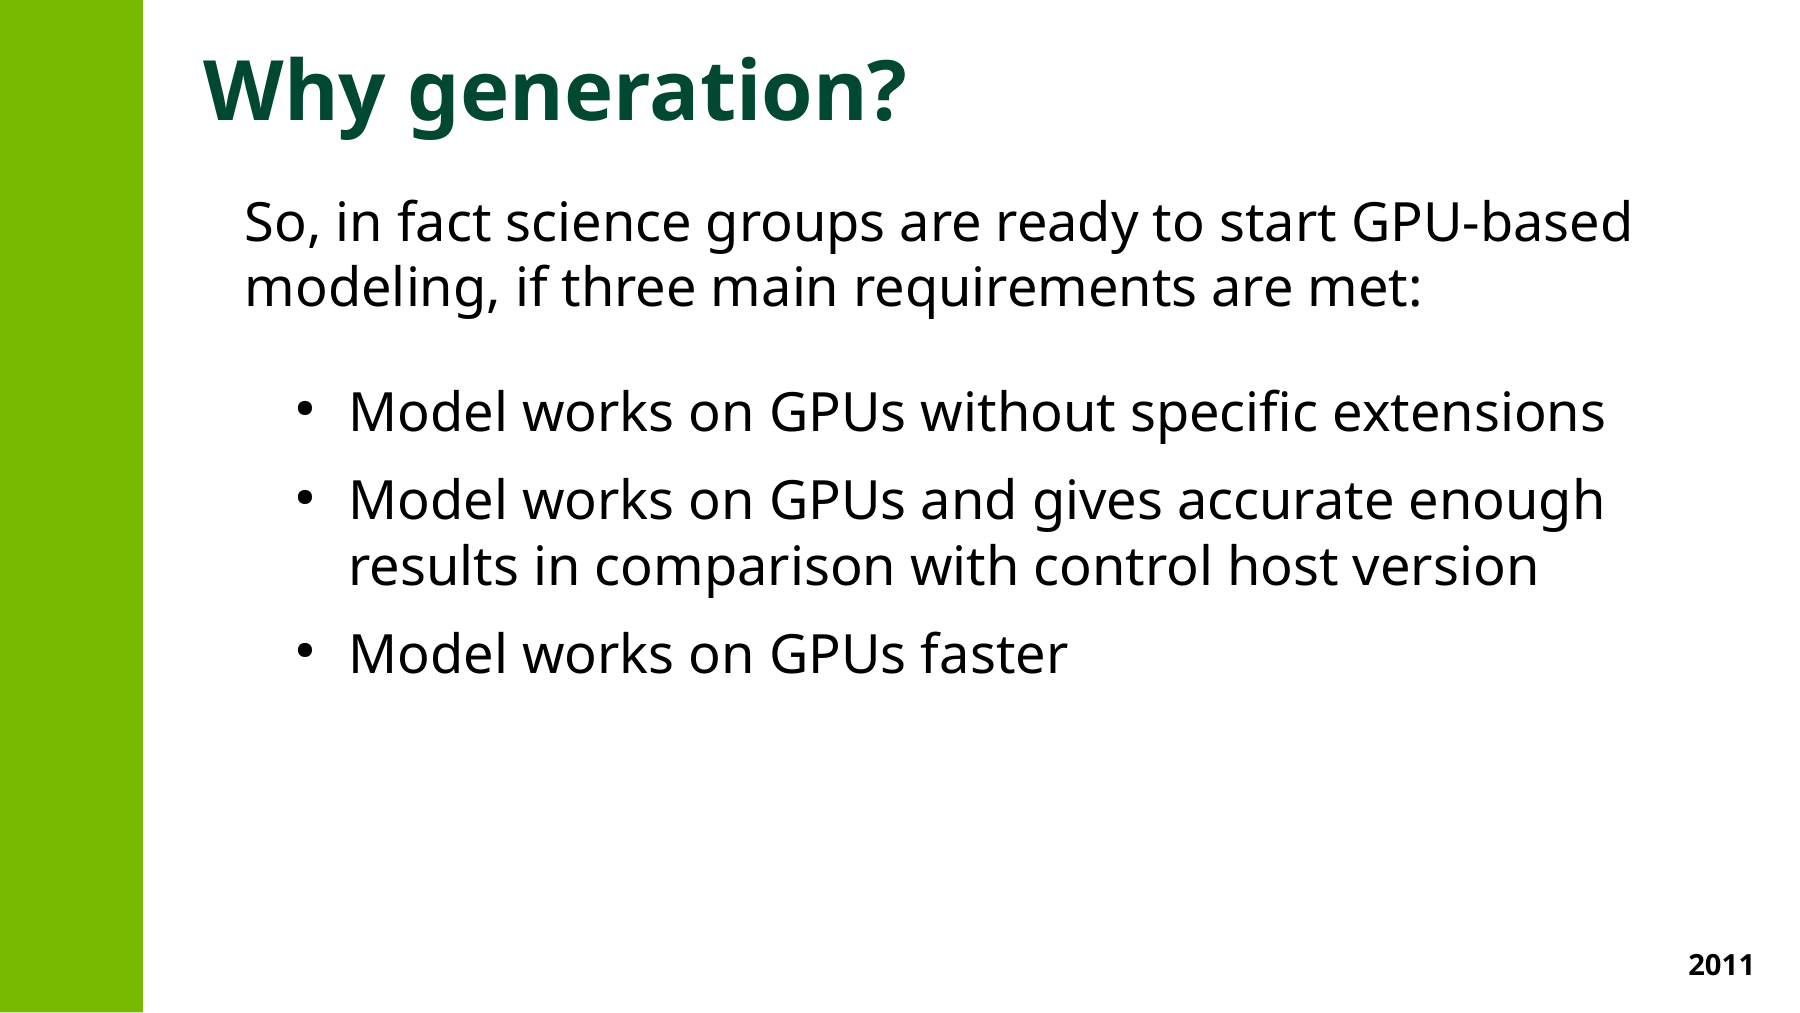

# Why generation?
So, in fact science groups are ready to start GPU-based modeling, if three main requirements are met:
Model works on GPUs without specific extensions
Model works on GPUs and gives accurate enough results in comparison with control host version
Model works on GPUs faster